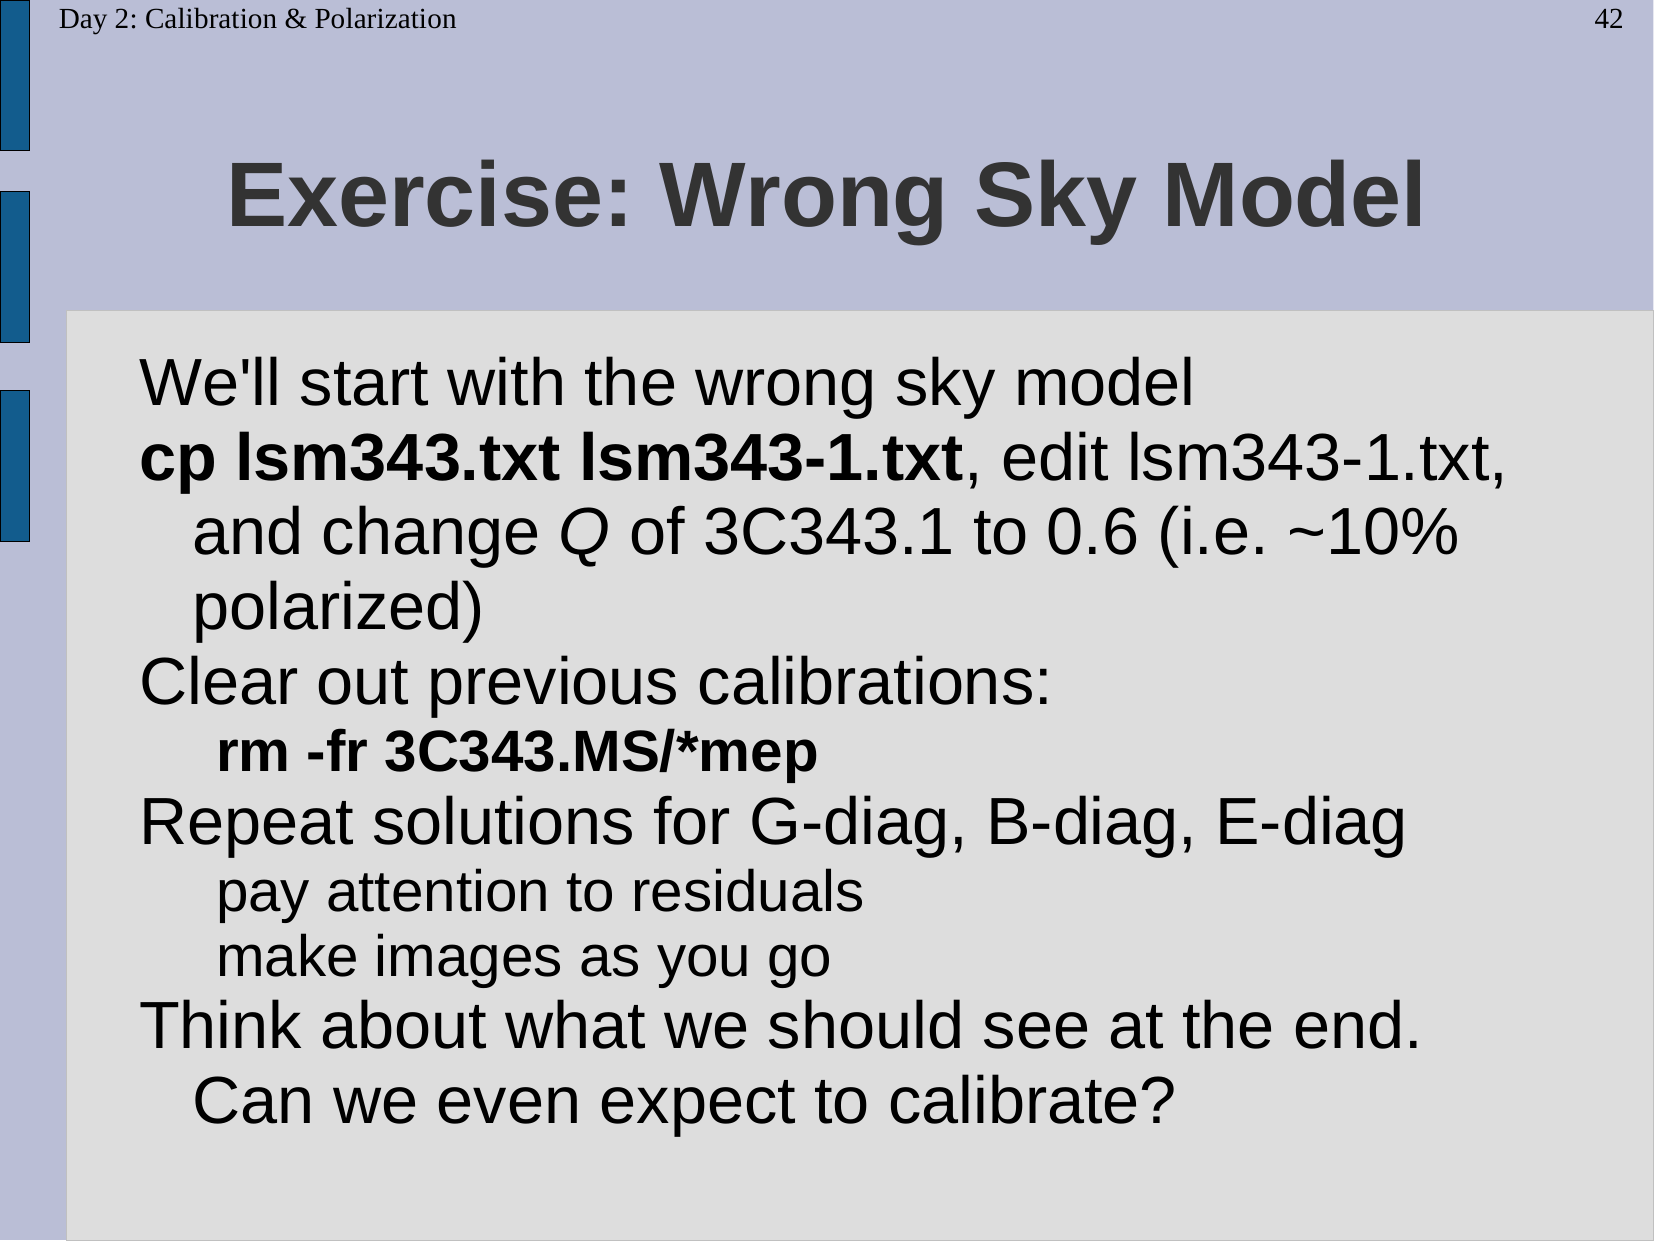

Day 2: Calibration & Polarization
42
# Exercise: Wrong Sky Model
We'll start with the wrong sky model
cp lsm343.txt lsm343-1.txt, edit lsm343-1.txt, and change Q of 3C343.1 to 0.6 (i.e. ~10% polarized)
Clear out previous calibrations:
rm -fr 3C343.MS/*mep
Repeat solutions for G-diag, B-diag, E-diag
pay attention to residuals
make images as you go
Think about what we should see at the end. Can we even expect to calibrate?